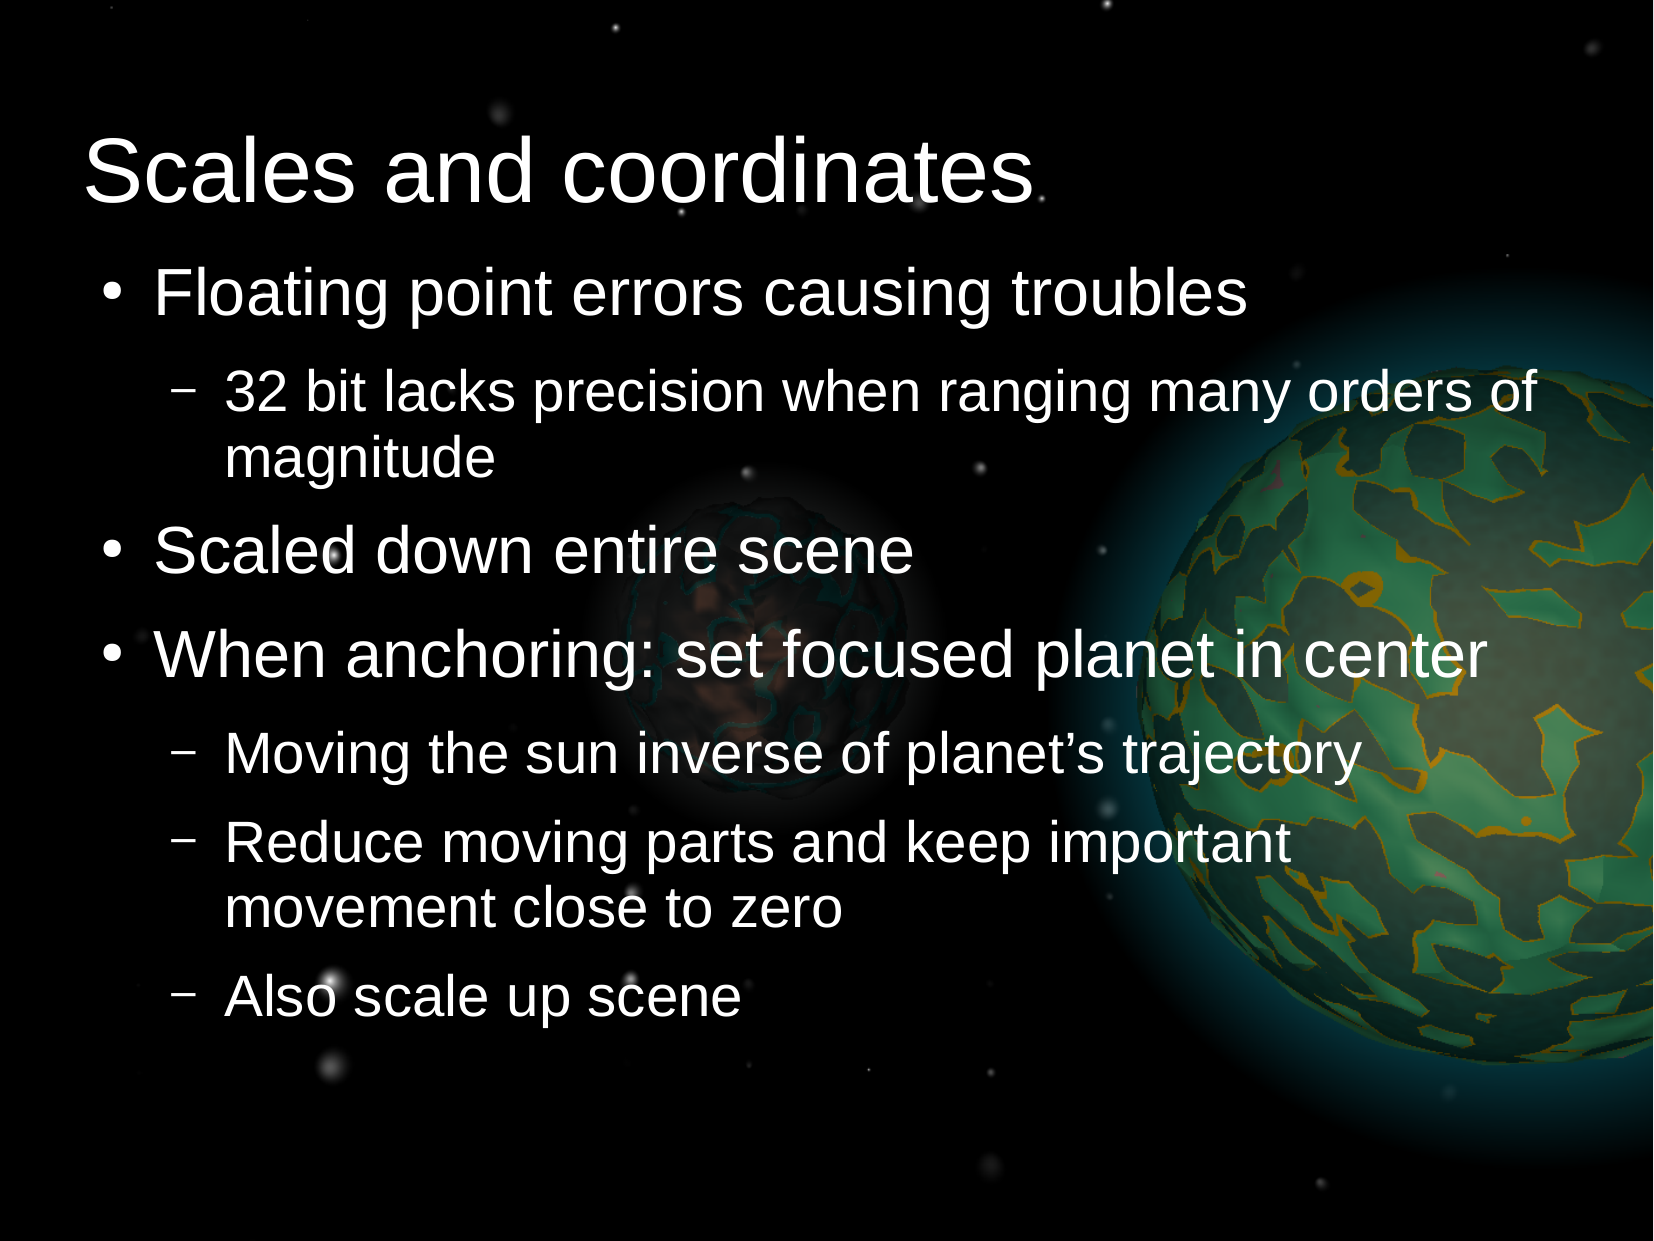

# Scales and coordinates
Floating point errors causing troubles
32 bit lacks precision when ranging many orders of magnitude
Scaled down entire scene
When anchoring: set focused planet in center
Moving the sun inverse of planet’s trajectory
Reduce moving parts and keep important movement close to zero
Also scale up scene